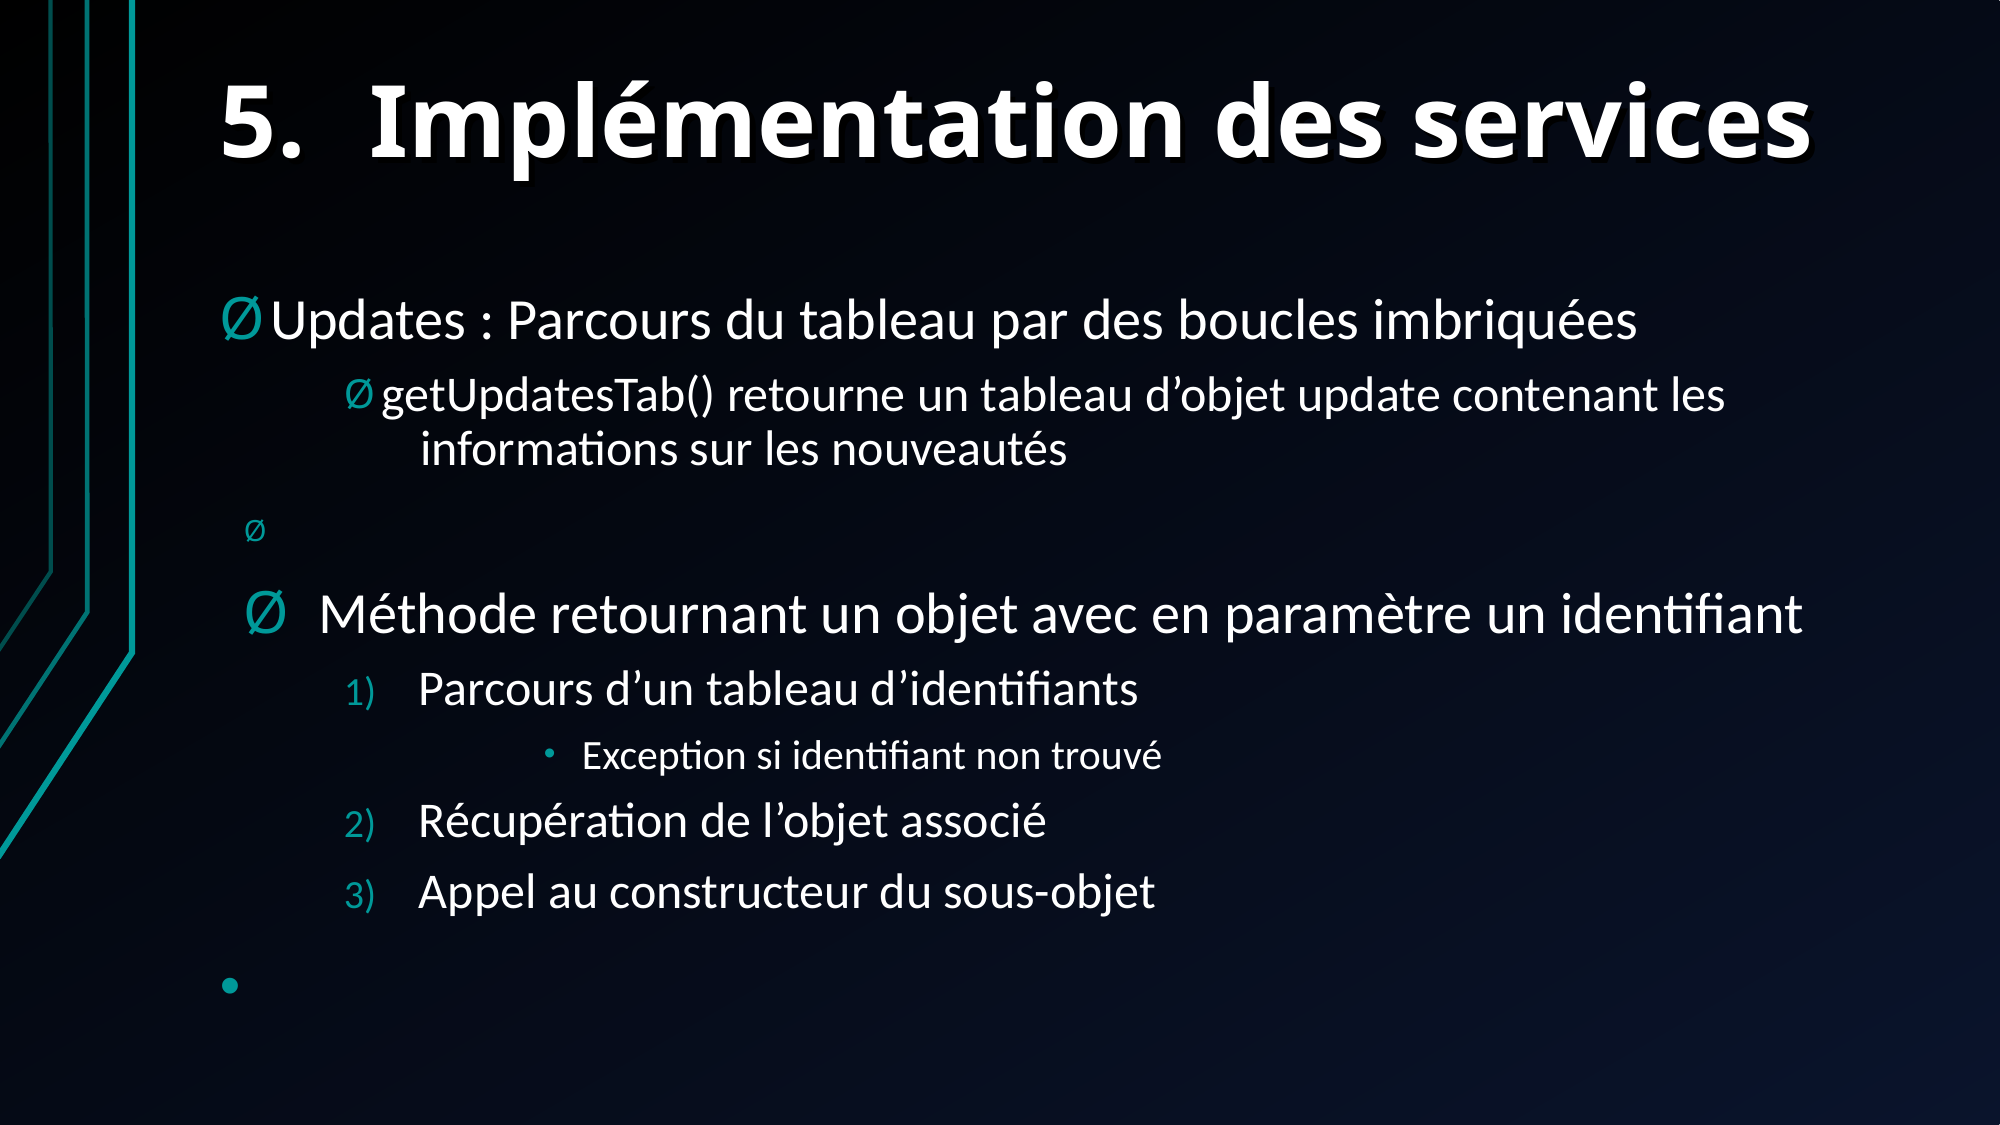

5.	Implémentation des services
# Updates : Parcours du tableau par des boucles imbriquées
getUpdatesTab() retourne un tableau d’objet update contenant les informations sur les nouveautés
Méthode retournant un objet avec en paramètre un identifiant
Parcours d’un tableau d’identifiants
Exception si identifiant non trouvé
Récupération de l’objet associé
Appel au constructeur du sous-objet